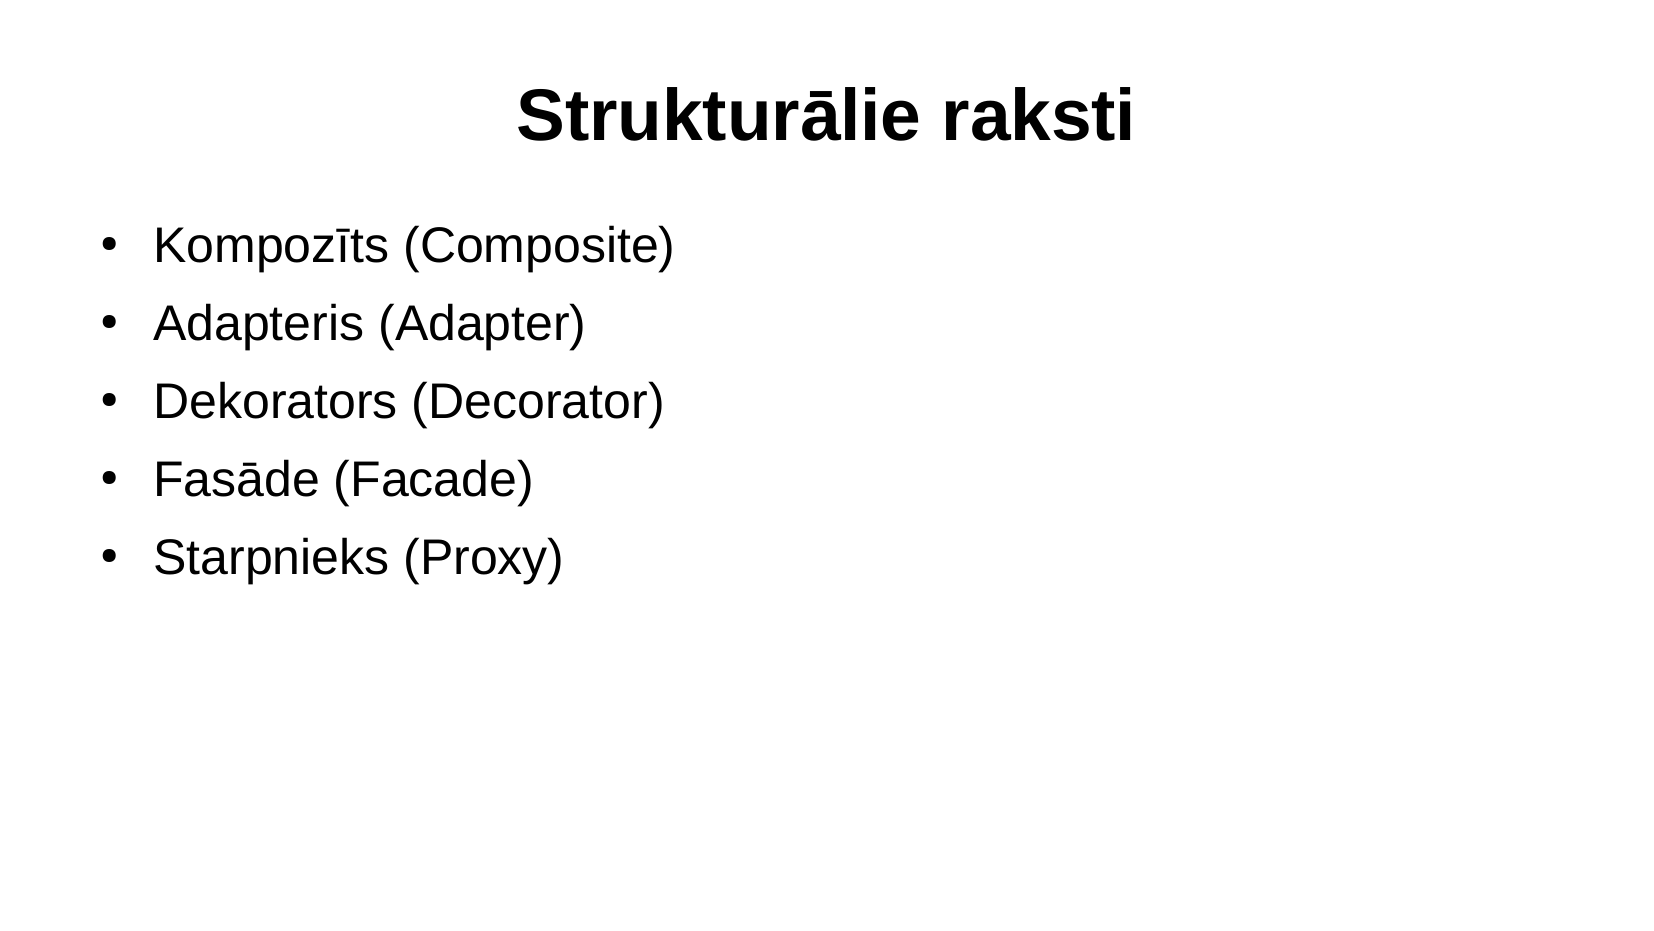

# Strukturālie raksti
Kompozīts (Composite)
Adapteris (Adapter)
Dekorators (Decorator)
Fasāde (Facade)
Starpnieks (Proxy)